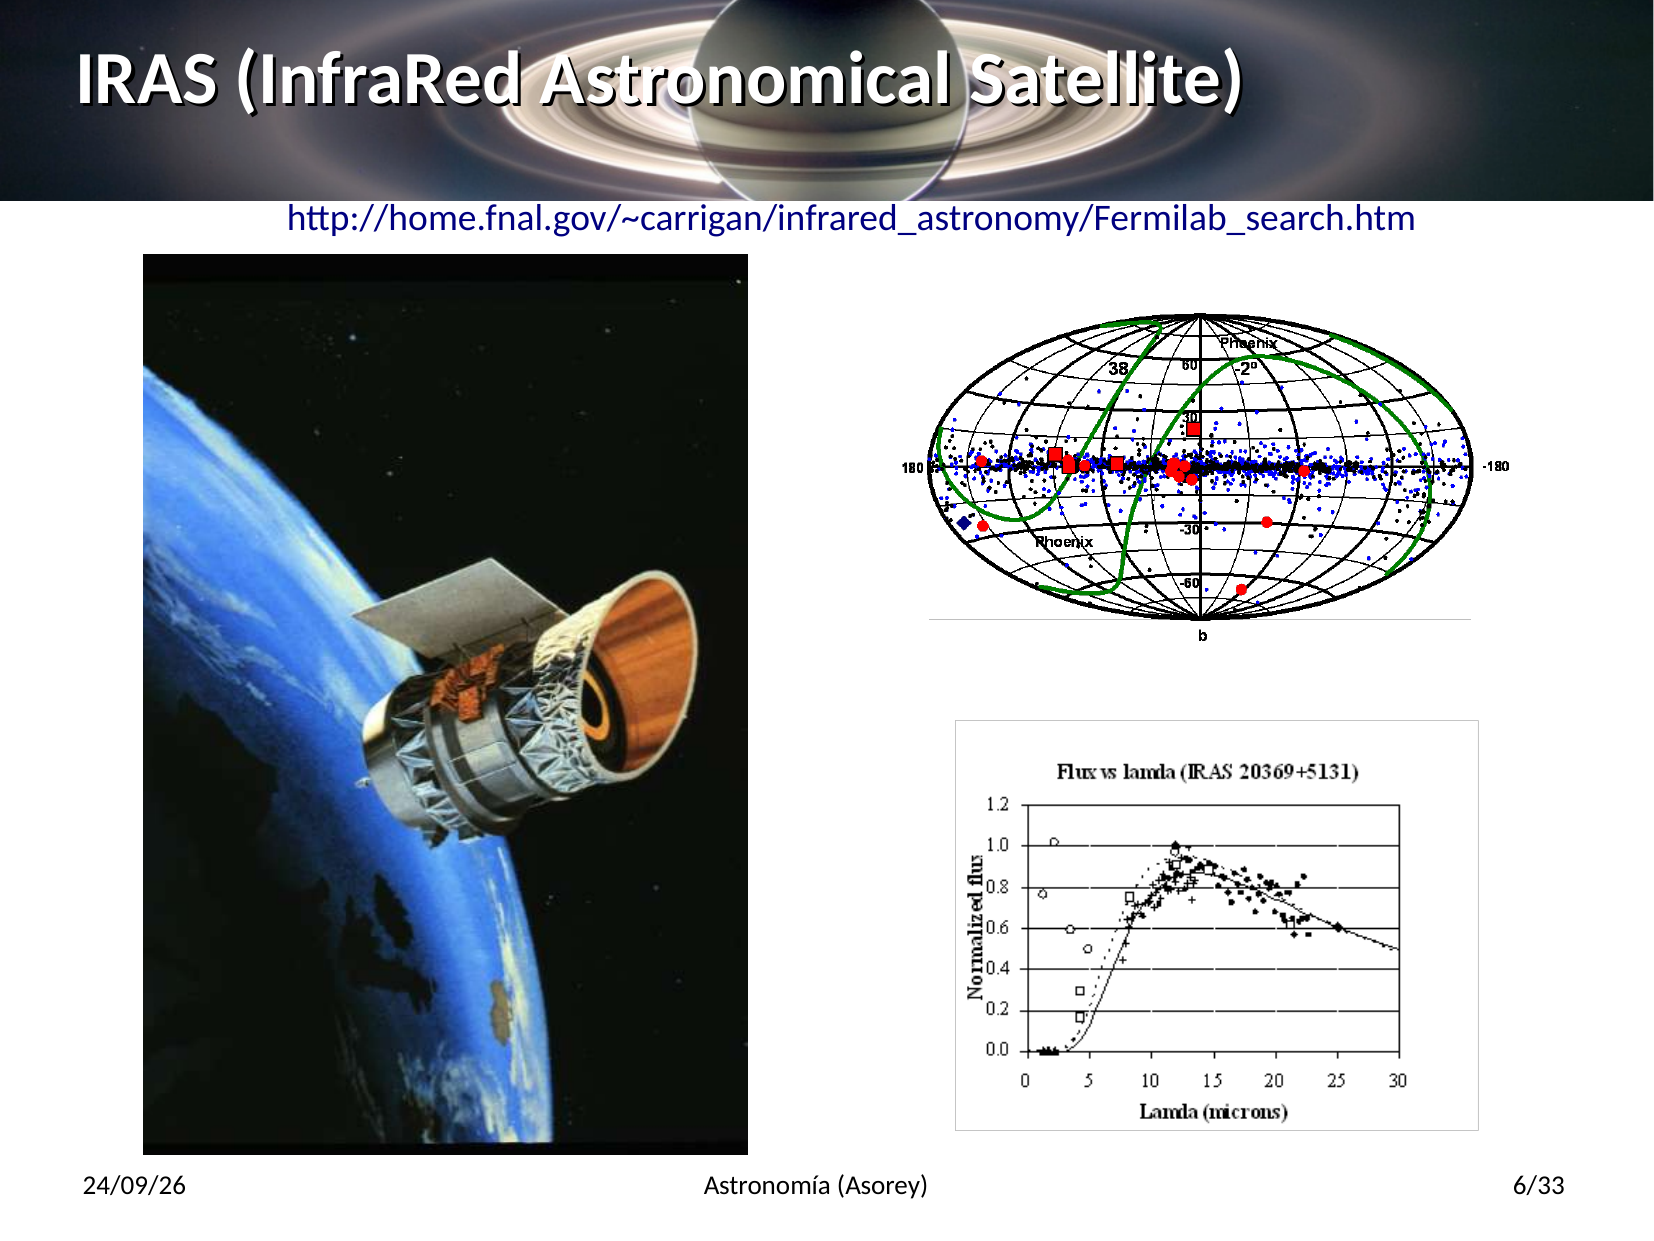

# IRAS (InfraRed Astronomical Satellite)
http://home.fnal.gov/~carrigan/infrared_astronomy/Fermilab_search.htm
Astronomía (Asorey)
6